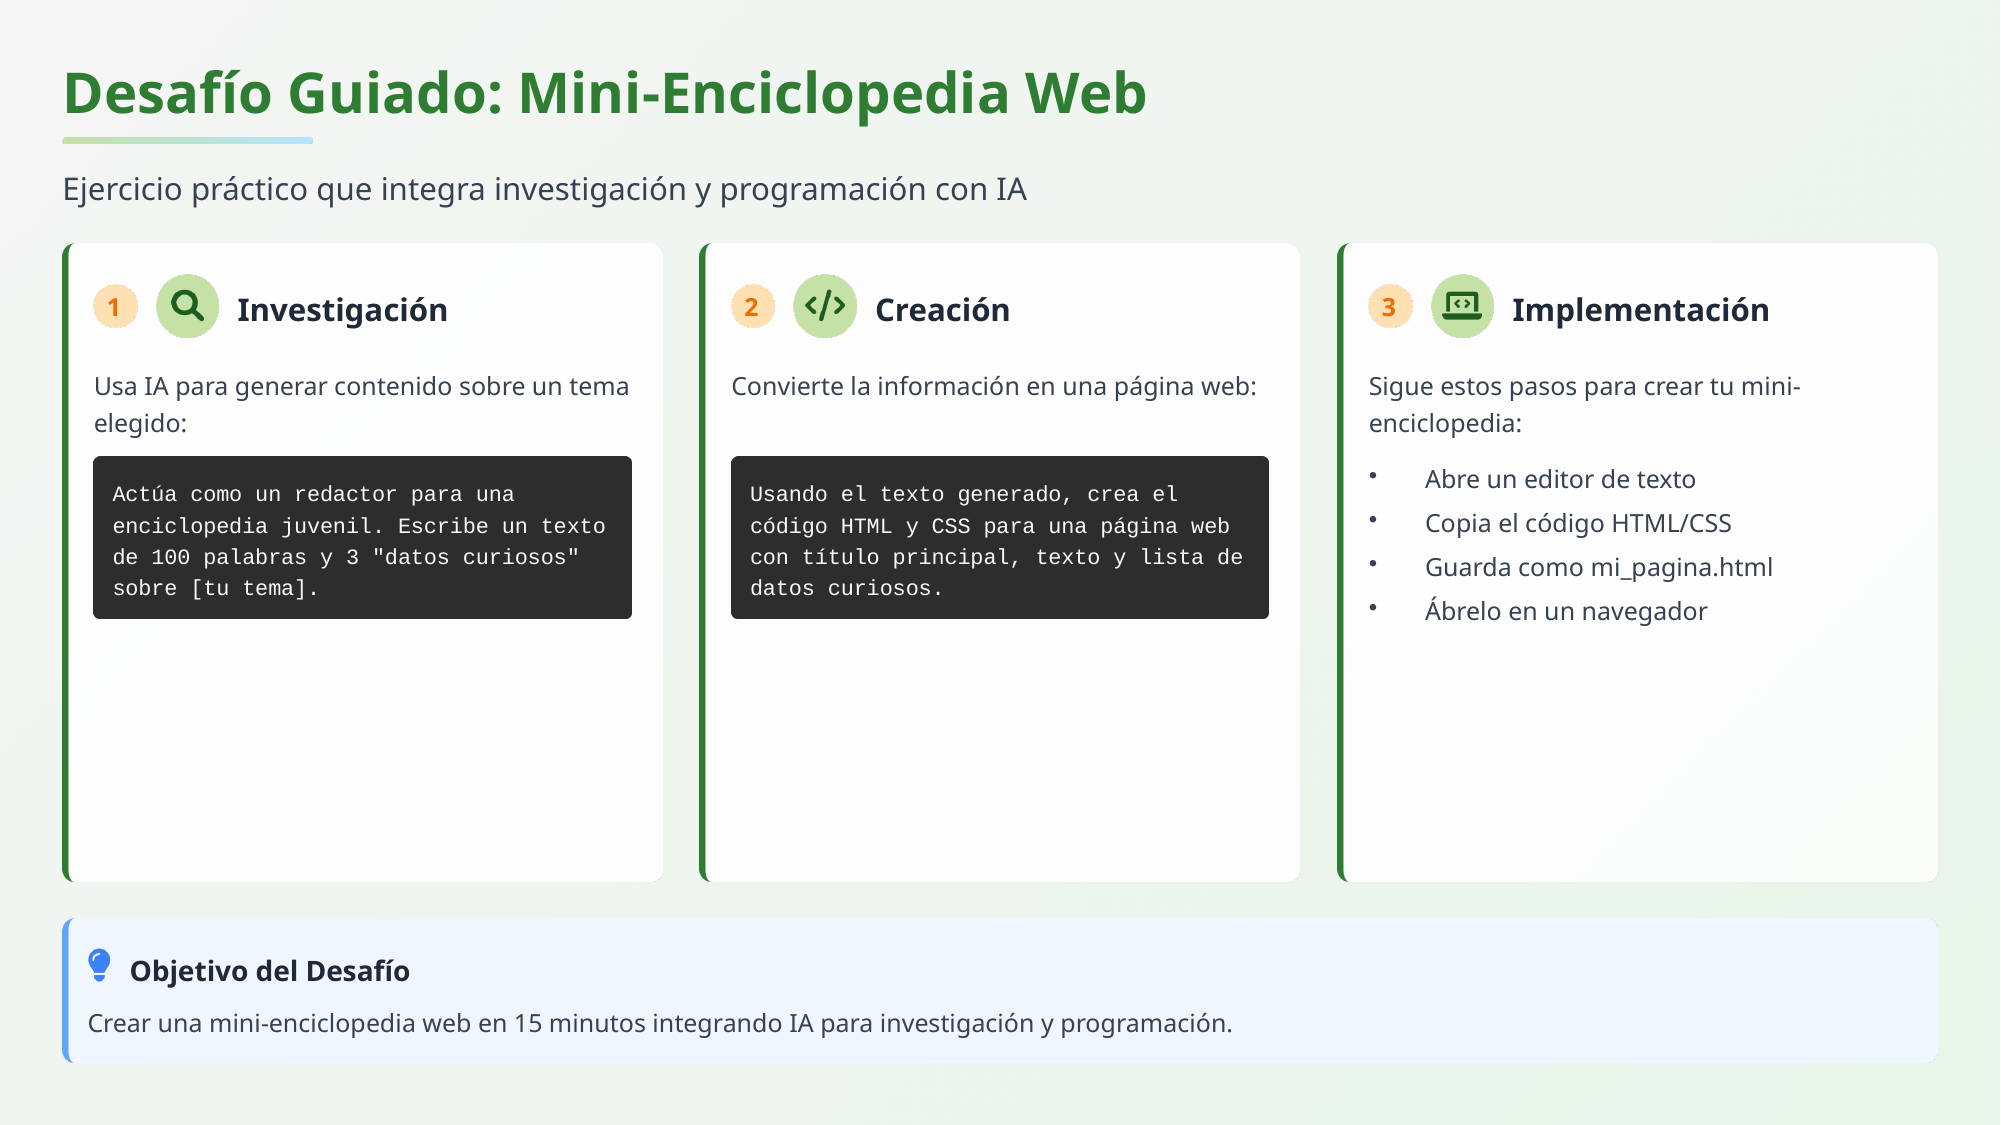

Desafío Guiado: Mini-Enciclopedia Web
Ejercicio práctico que integra investigación y programación con IA
1
Investigación
2
Creación
3
Implementación
Usa IA para generar contenido sobre un tema elegido:
Convierte la información en una página web:
Sigue estos pasos para crear tu mini-enciclopedia:
Abre un editor de texto
Actúa como un redactor para una enciclopedia juvenil. Escribe un texto de 100 palabras y 3 "datos curiosos" sobre [tu tema].
Usando el texto generado, crea el código HTML y CSS para una página web con título principal, texto y lista de datos curiosos.
Copia el código HTML/CSS
Guarda como mi_pagina.html
Ábrelo en un navegador
Objetivo del Desafío
Crear una mini-enciclopedia web en 15 minutos integrando IA para investigación y programación.